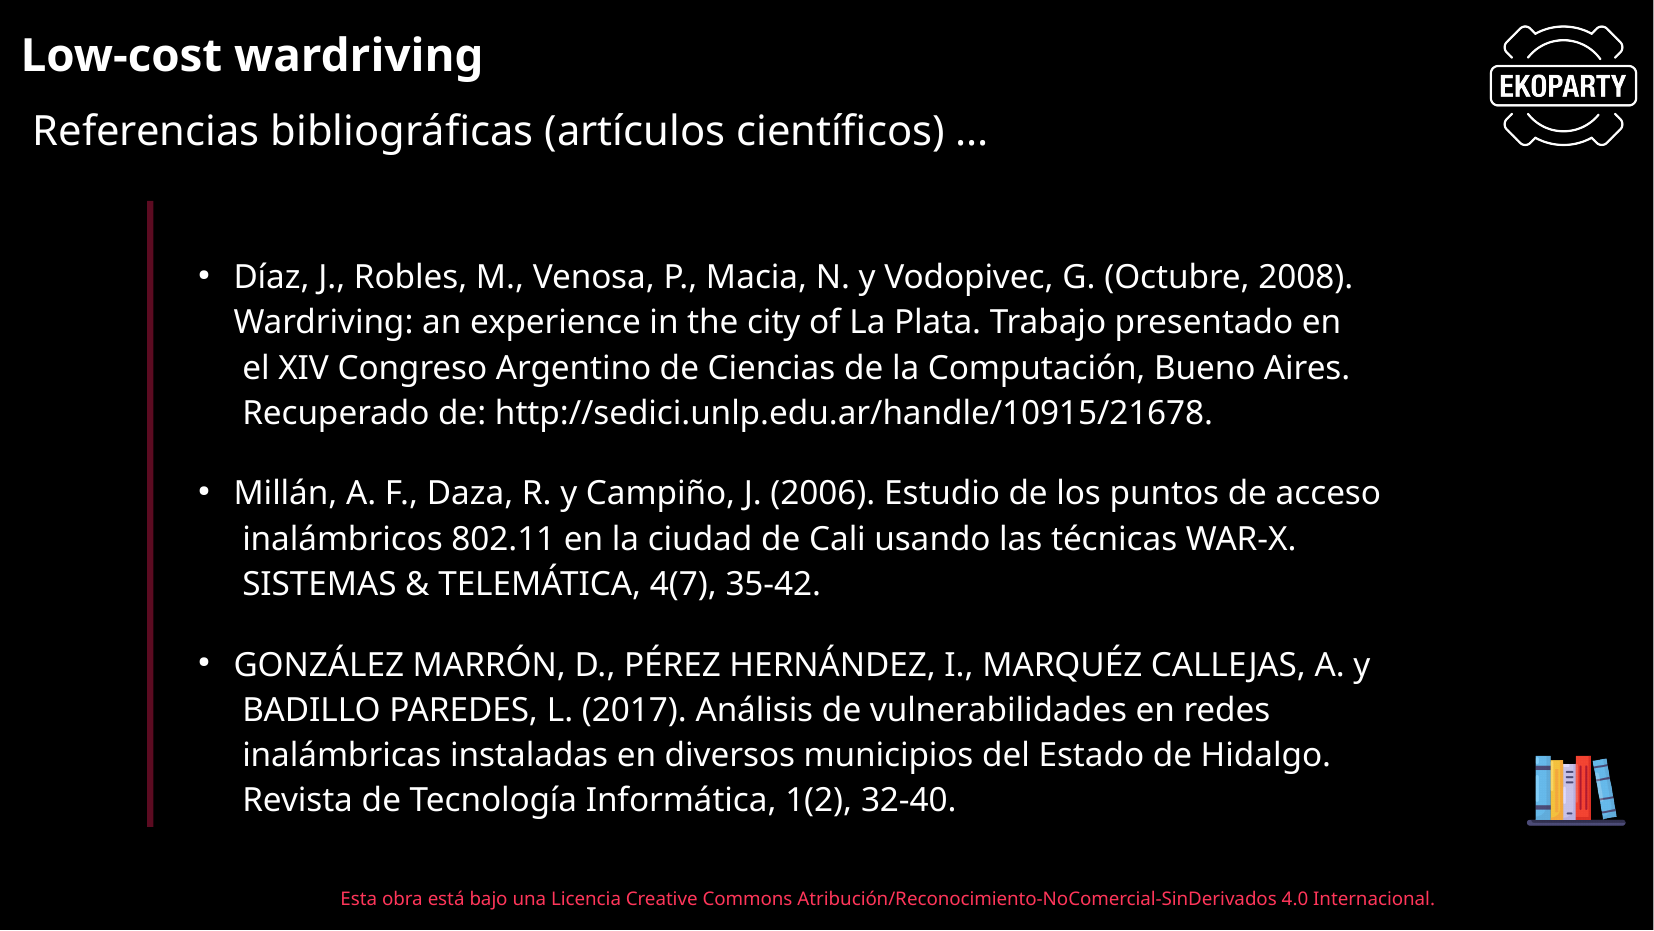

Low-cost wardriving
Referencias bibliográficas (artículos científicos) ...
Díaz, J., Robles, M., Venosa, P., Macia, N. y Vodopivec, G. (Octubre, 2008).
Wardriving: an experience in the city of La Plata. Trabajo presentado en
 el XIV Congreso Argentino de Ciencias de la Computación, Bueno Aires.
 Recuperado de: http://sedici.unlp.edu.ar/handle/10915/21678.
Millán, A. F., Daza, R. y Campiño, J. (2006). Estudio de los puntos de acceso
 inalámbricos 802.11 en la ciudad de Cali usando las técnicas WAR-X.
 SISTEMAS & TELEMÁTICA, 4(7), 35-42.
GONZÁLEZ MARRÓN, D., PÉREZ HERNÁNDEZ, I., MARQUÉZ CALLEJAS, A. y
 BADILLO PAREDES, L. (2017). Análisis de vulnerabilidades en redes
 inalámbricas instaladas en diversos municipios del Estado de Hidalgo.
 Revista de Tecnología Informática, 1(2), 32-40.
Esta obra está bajo una Licencia Creative Commons Atribución/Reconocimiento-NoComercial-SinDerivados 4.0 Internacional.